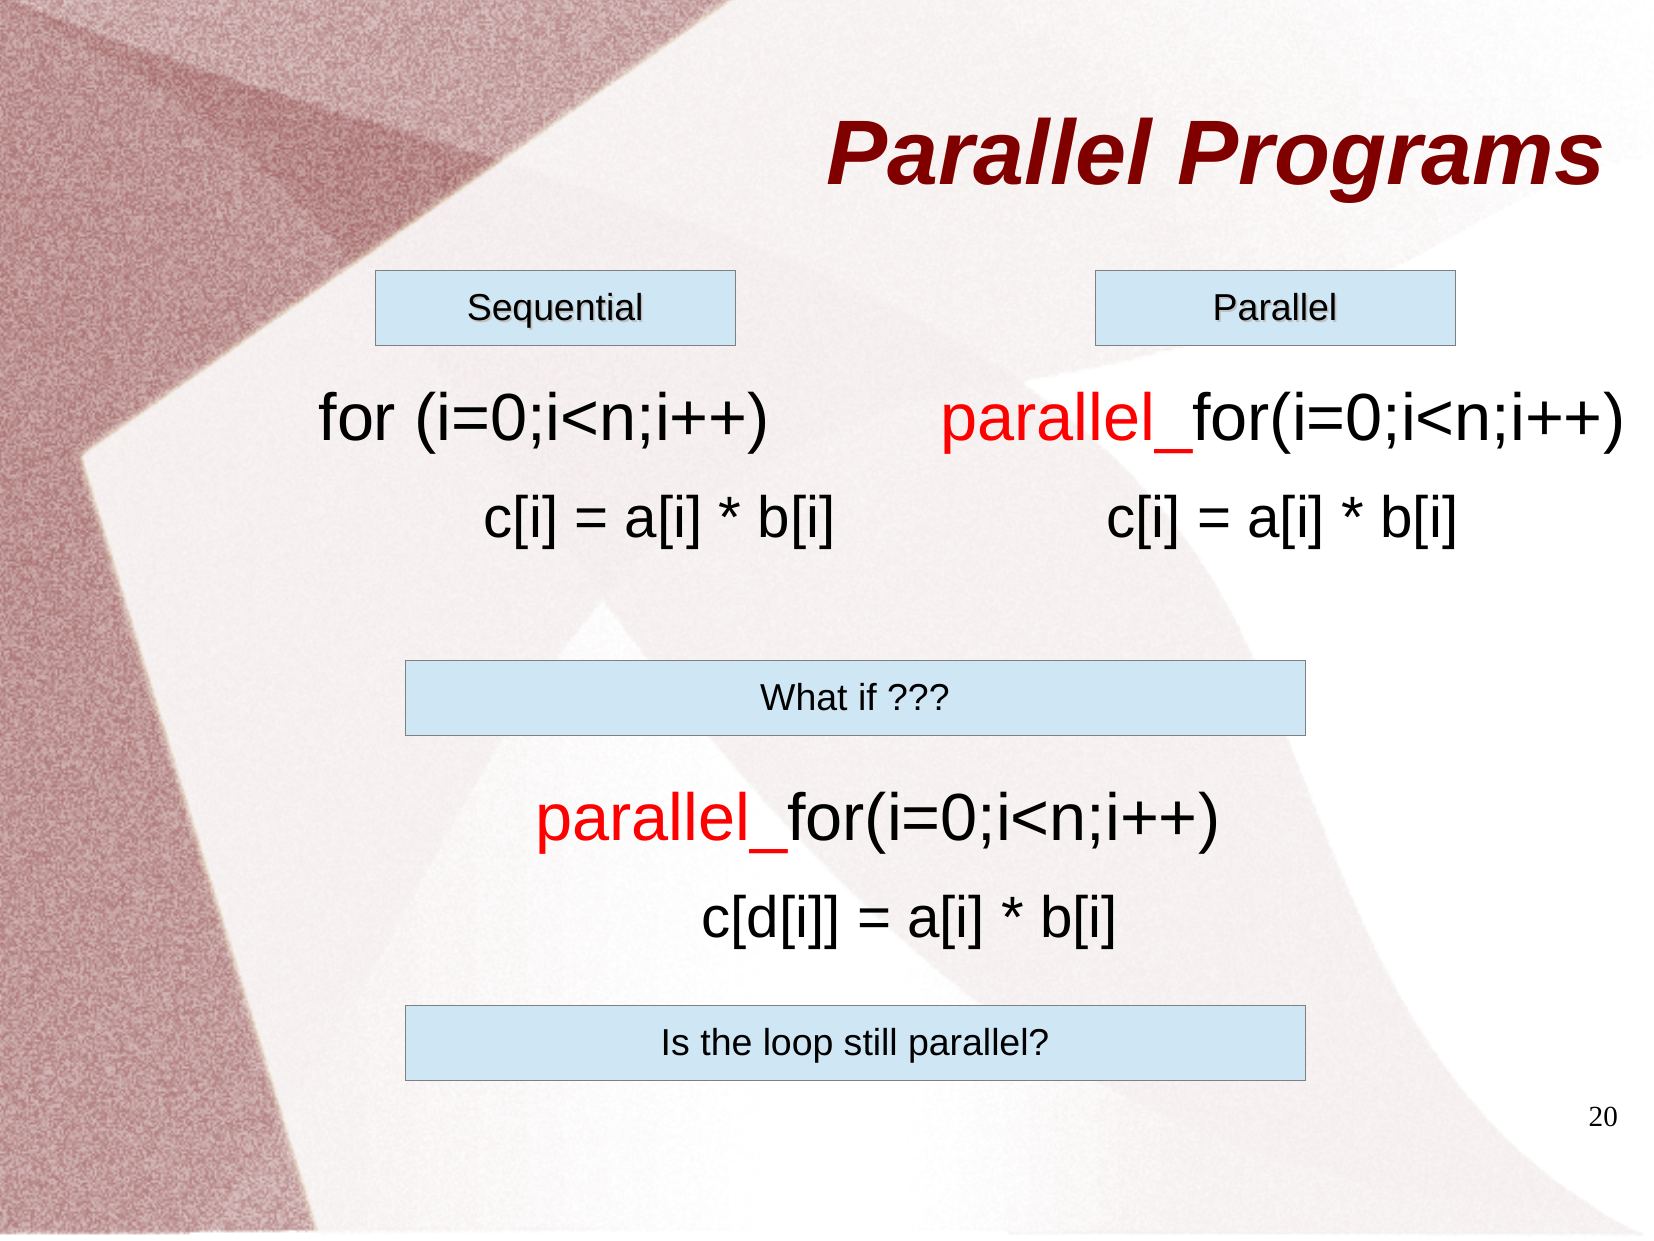

# Parallel Programs
Sequential
Parallel
for (i=0;i<n;i++)
c[i] = a[i] * b[i]
parallel_for(i=0;i<n;i++)
c[i] = a[i] * b[i]
What if ???
parallel_for(i=0;i<n;i++)
c[d[i]] = a[i] * b[i]
Is the loop still parallel?
20